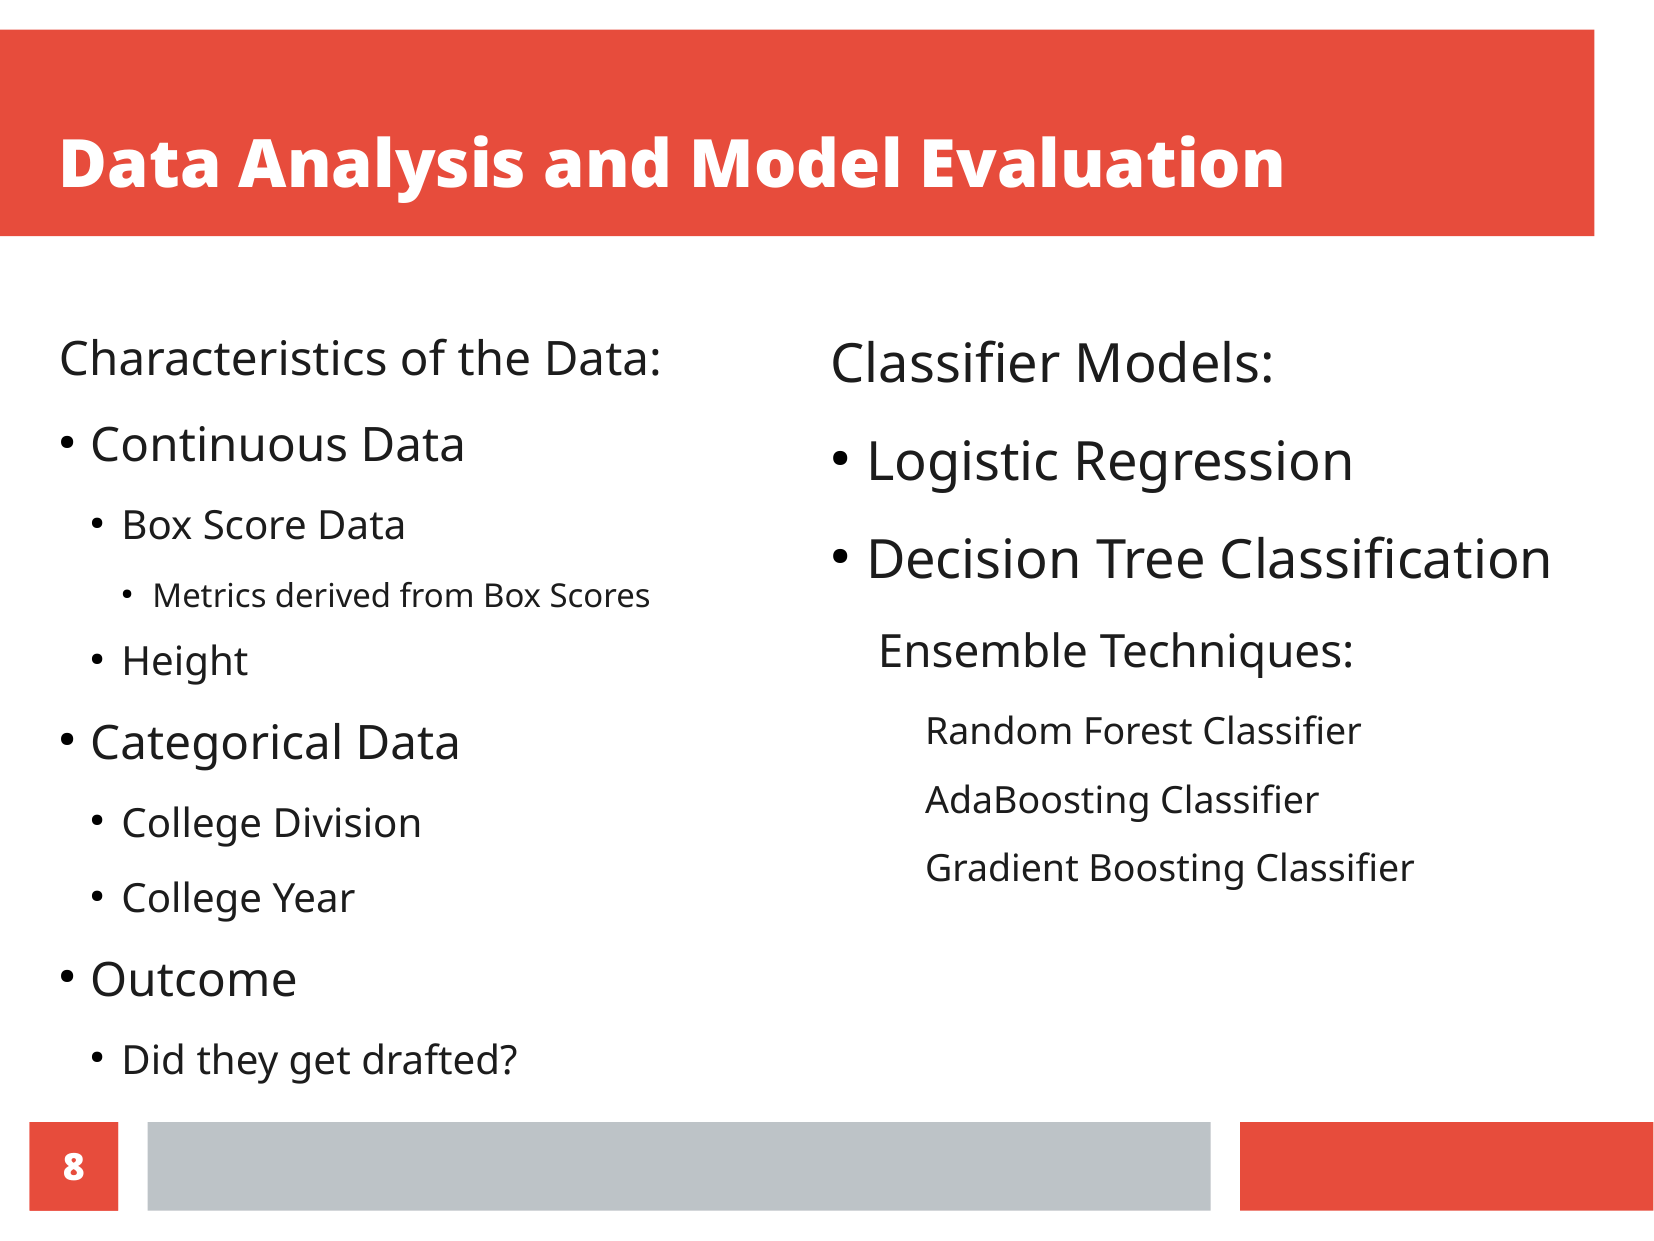

# Data Analysis and Model Evaluation
Characteristics of the Data:
Continuous Data
Box Score Data
Metrics derived from Box Scores
Height
Categorical Data
College Division
College Year
Outcome
Did they get drafted?
Classifier Models:
Logistic Regression
Decision Tree Classification
Ensemble Techniques:
Random Forest Classifier
AdaBoosting Classifier
Gradient Boosting Classifier
8